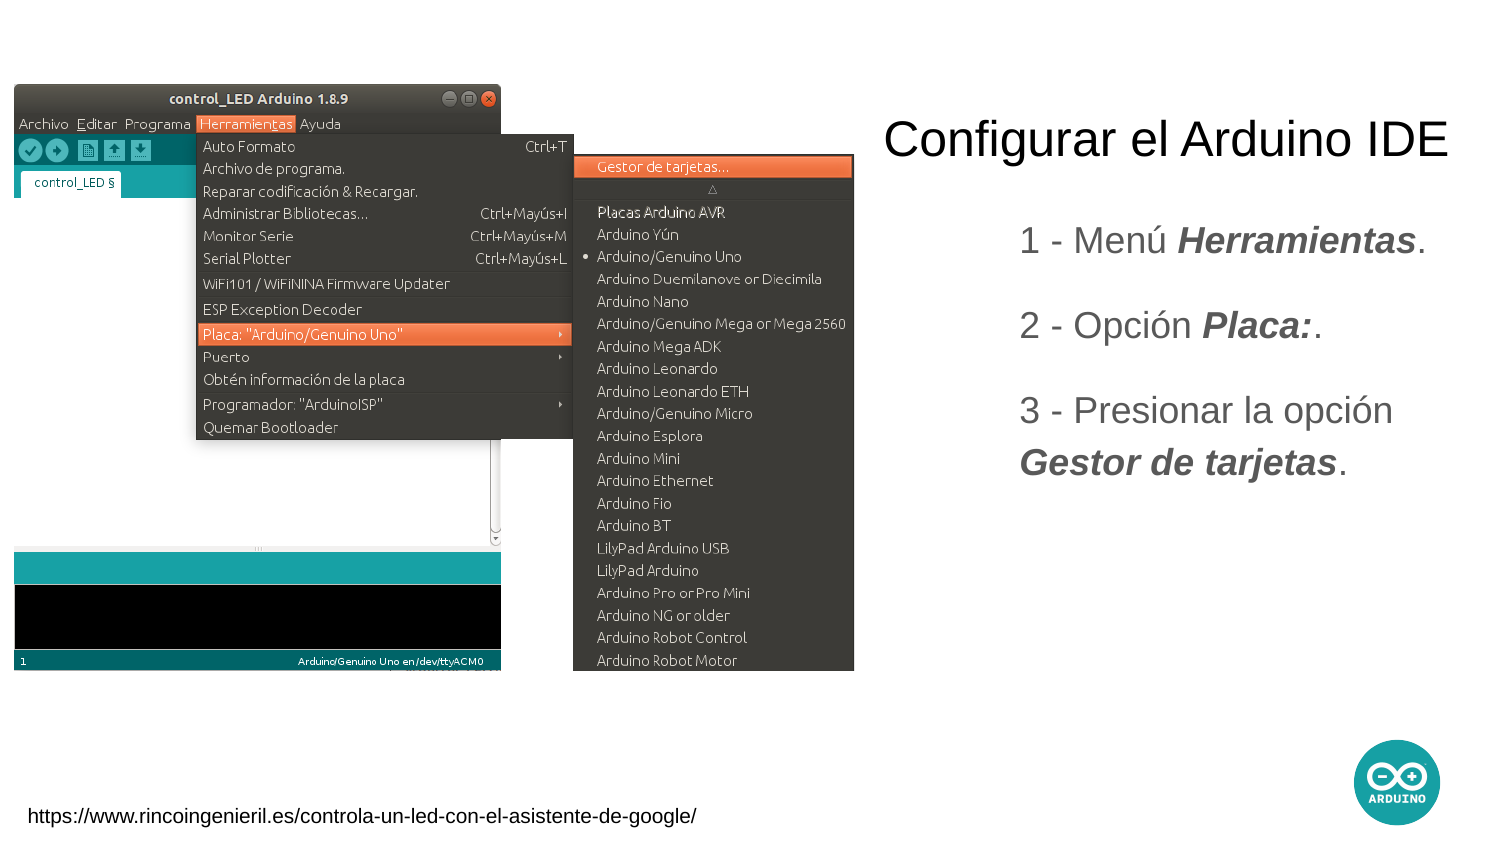

# Configurar el Arduino IDE
1 - Menú Herramientas.
2 - Opción Placa:.
3 - Presionar la opción Gestor de tarjetas.